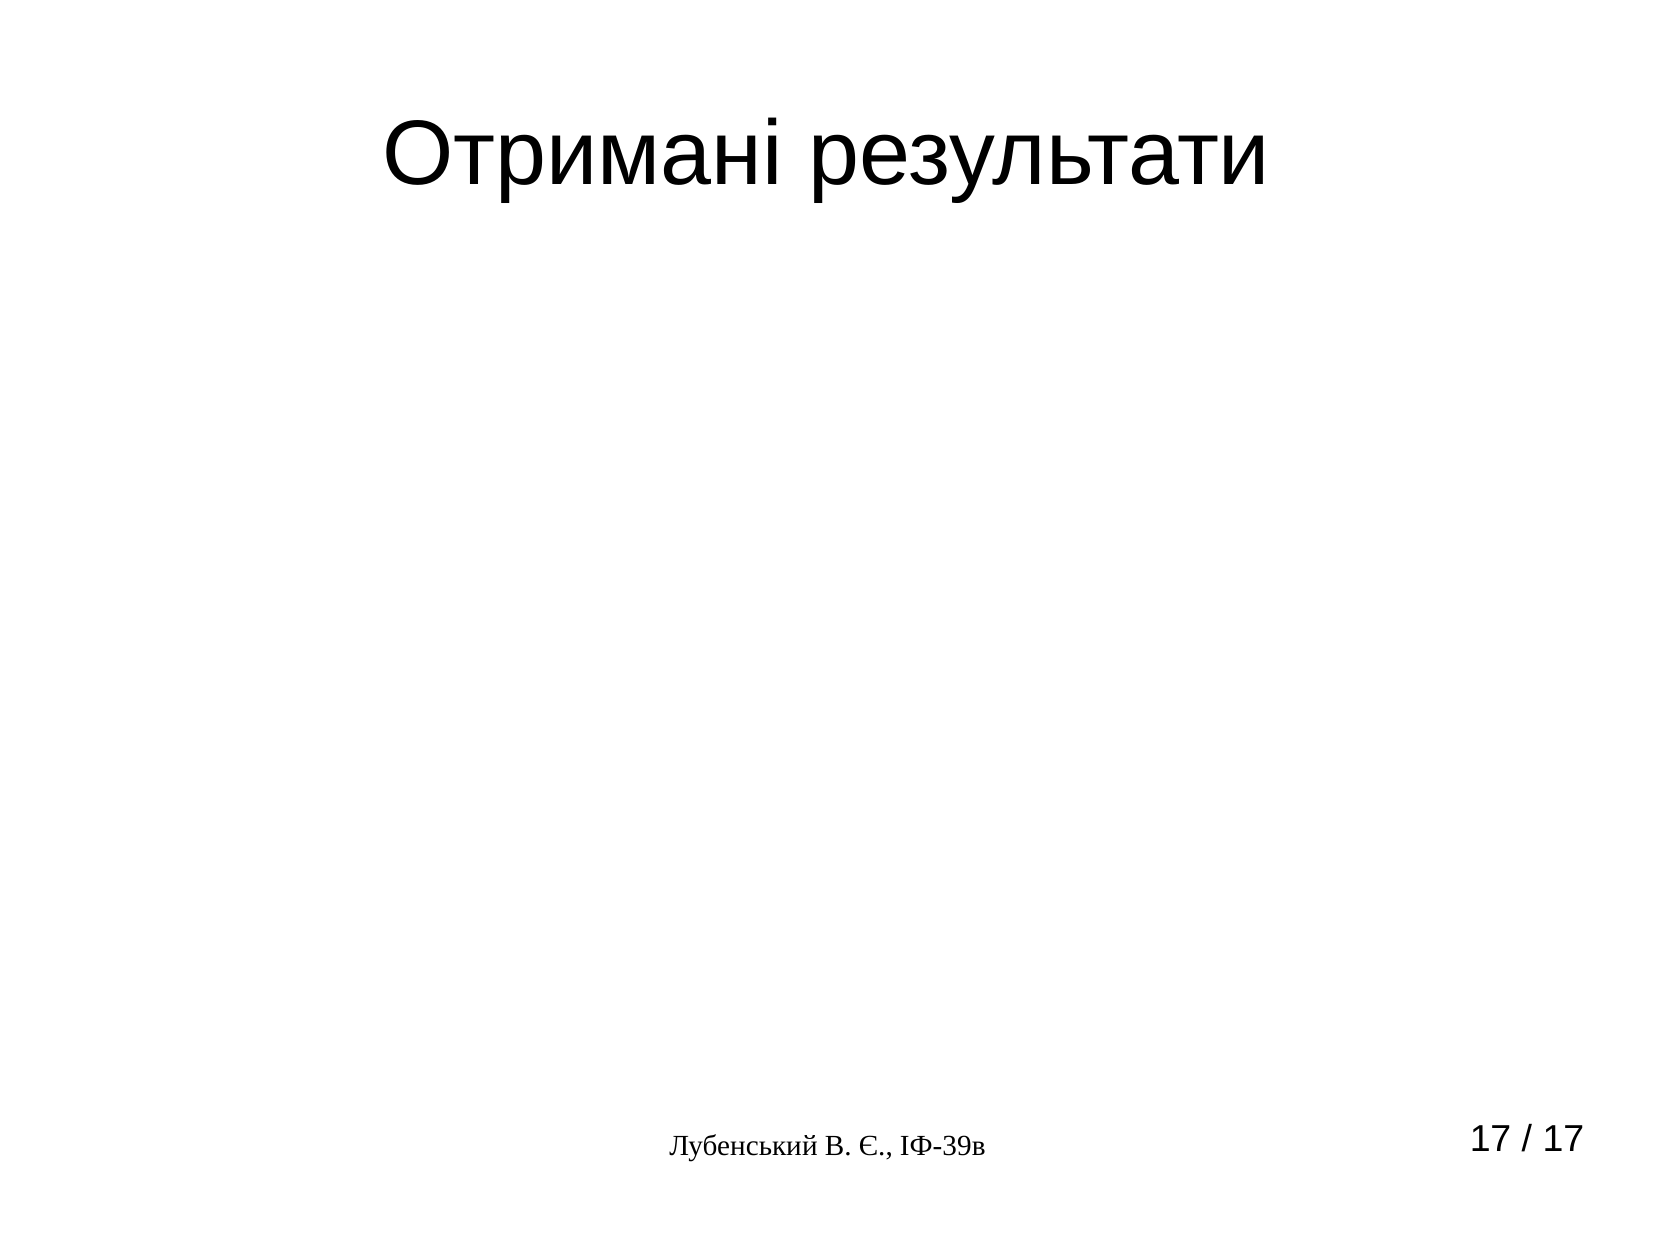

# Отримані результати
 17
Лубенський В. Є., ІФ-39в